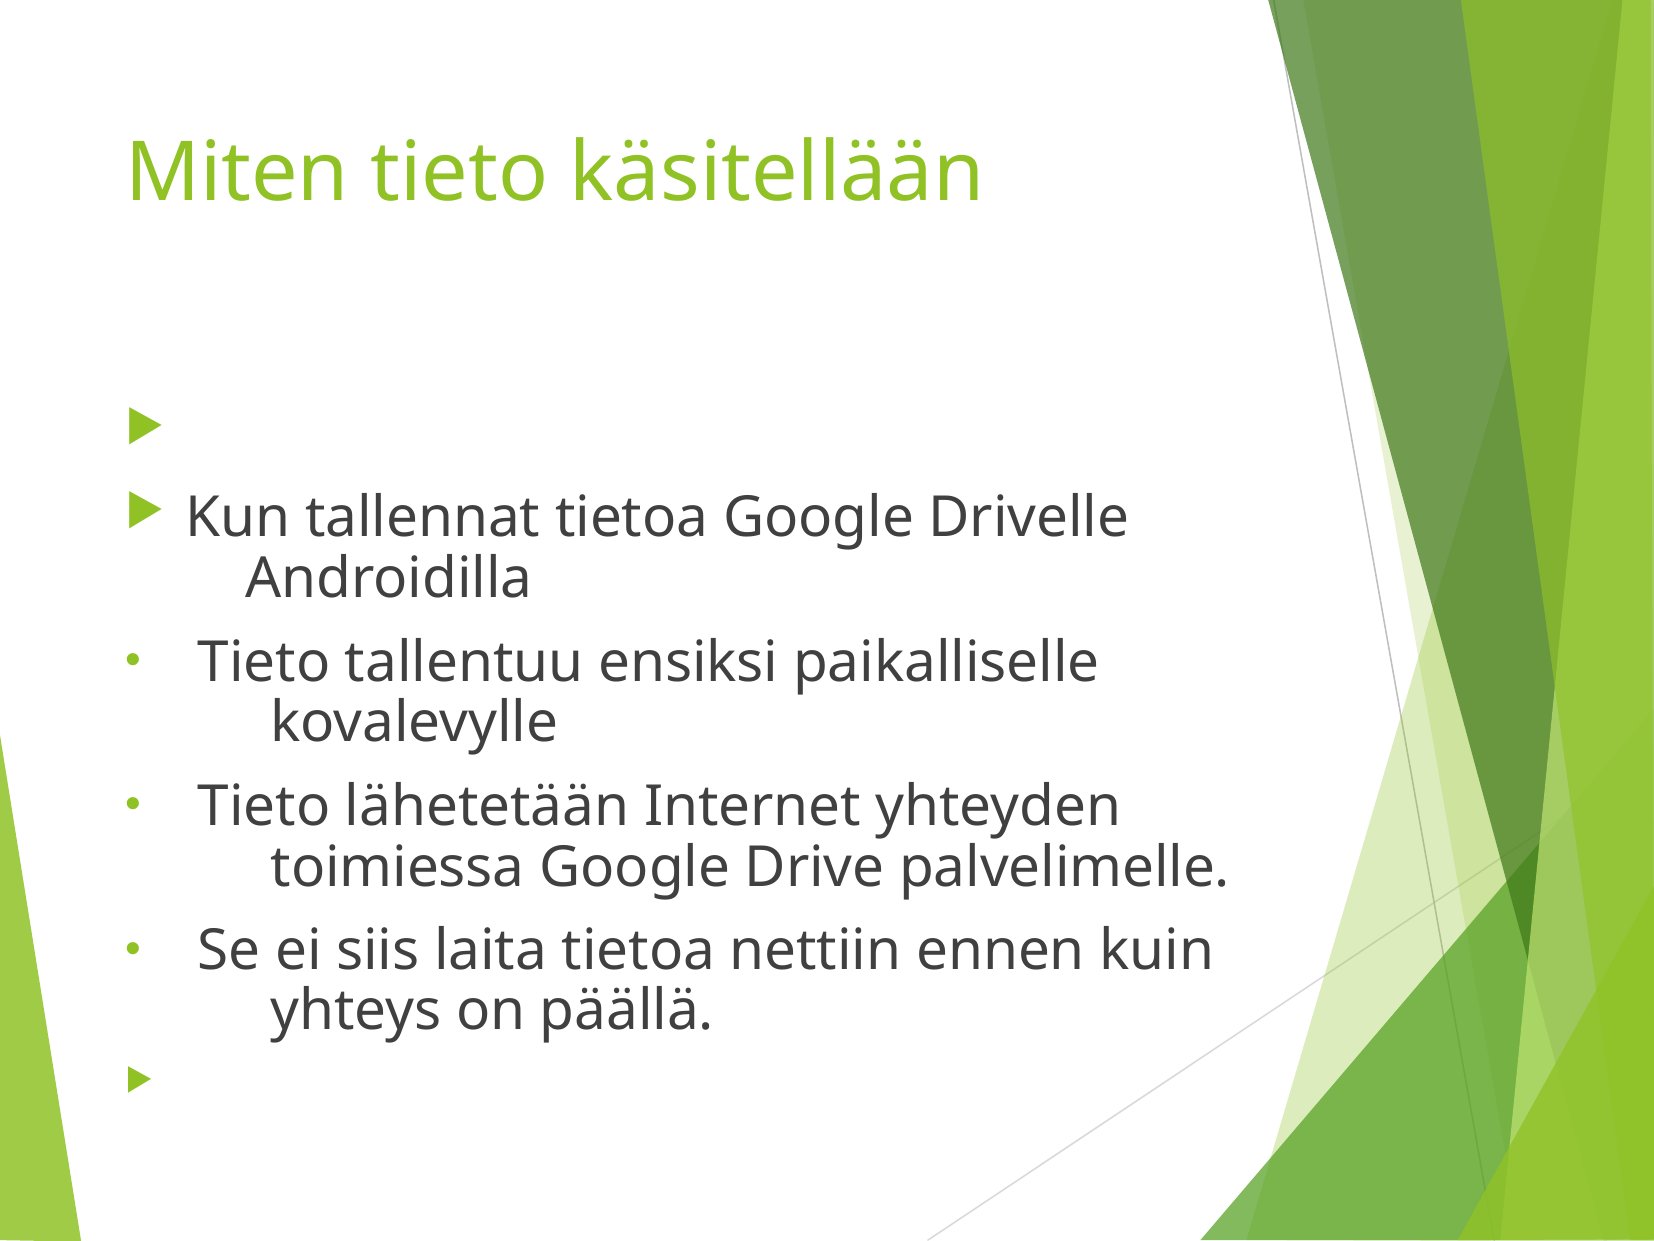

# Miten tieto käsitellään
Kun tallennat tietoa Google Drivelle Androidilla
Tieto tallentuu ensiksi paikalliselle kovalevylle
Tieto lähetetään Internet yhteyden toimiessa Google Drive palvelimelle.
Se ei siis laita tietoa nettiin ennen kuin yhteys on päällä.